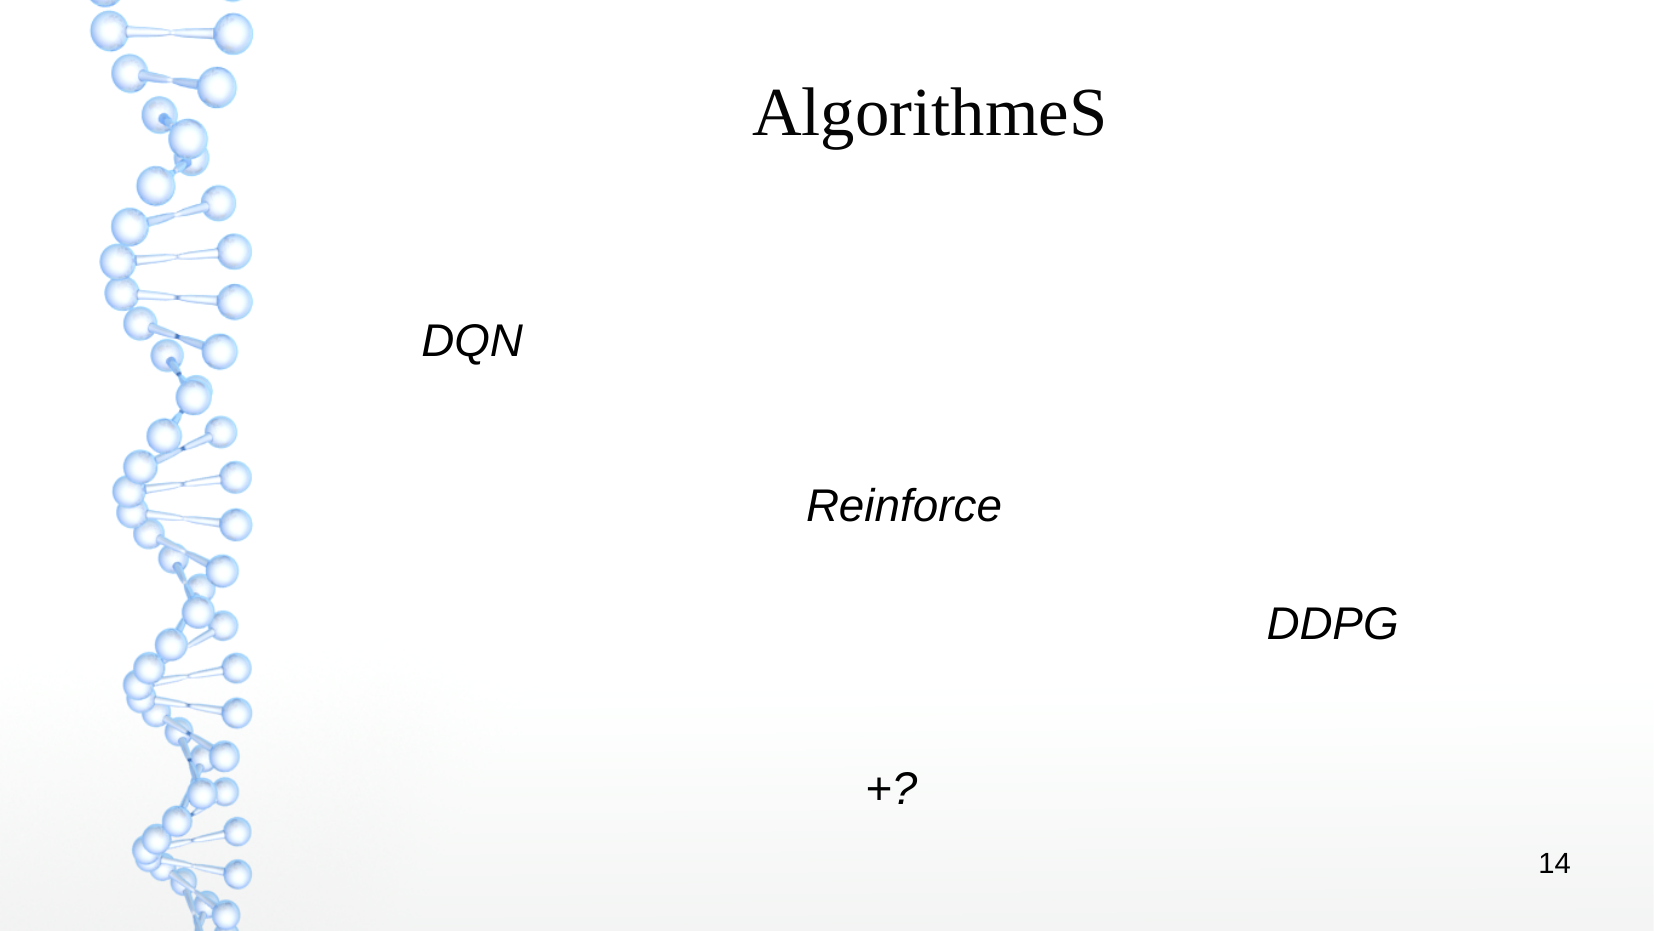

# AlgorithmeS
DQN
Reinforce
DDPG
+?
14